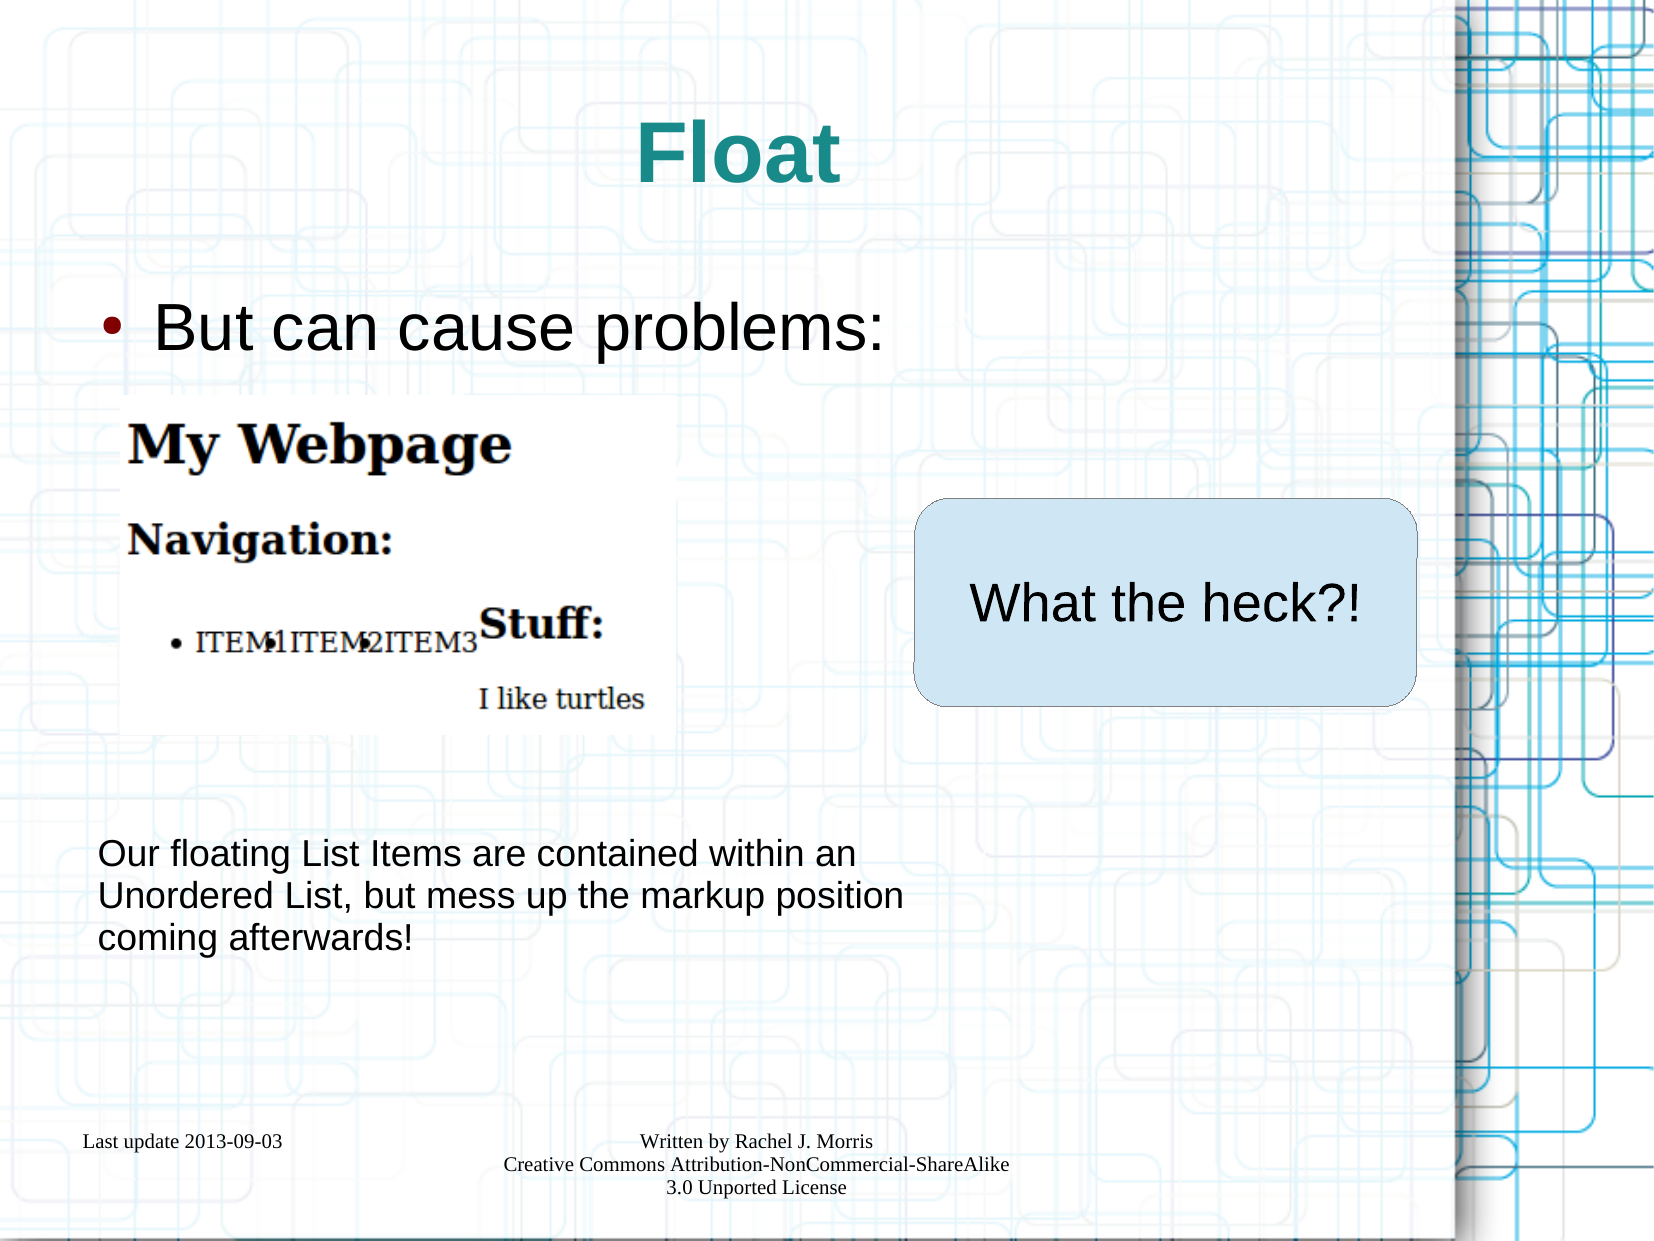

# Float
But can cause problems:
What the heck?!
Our floating List Items are contained within an Unordered List, but mess up the markup position coming afterwards!